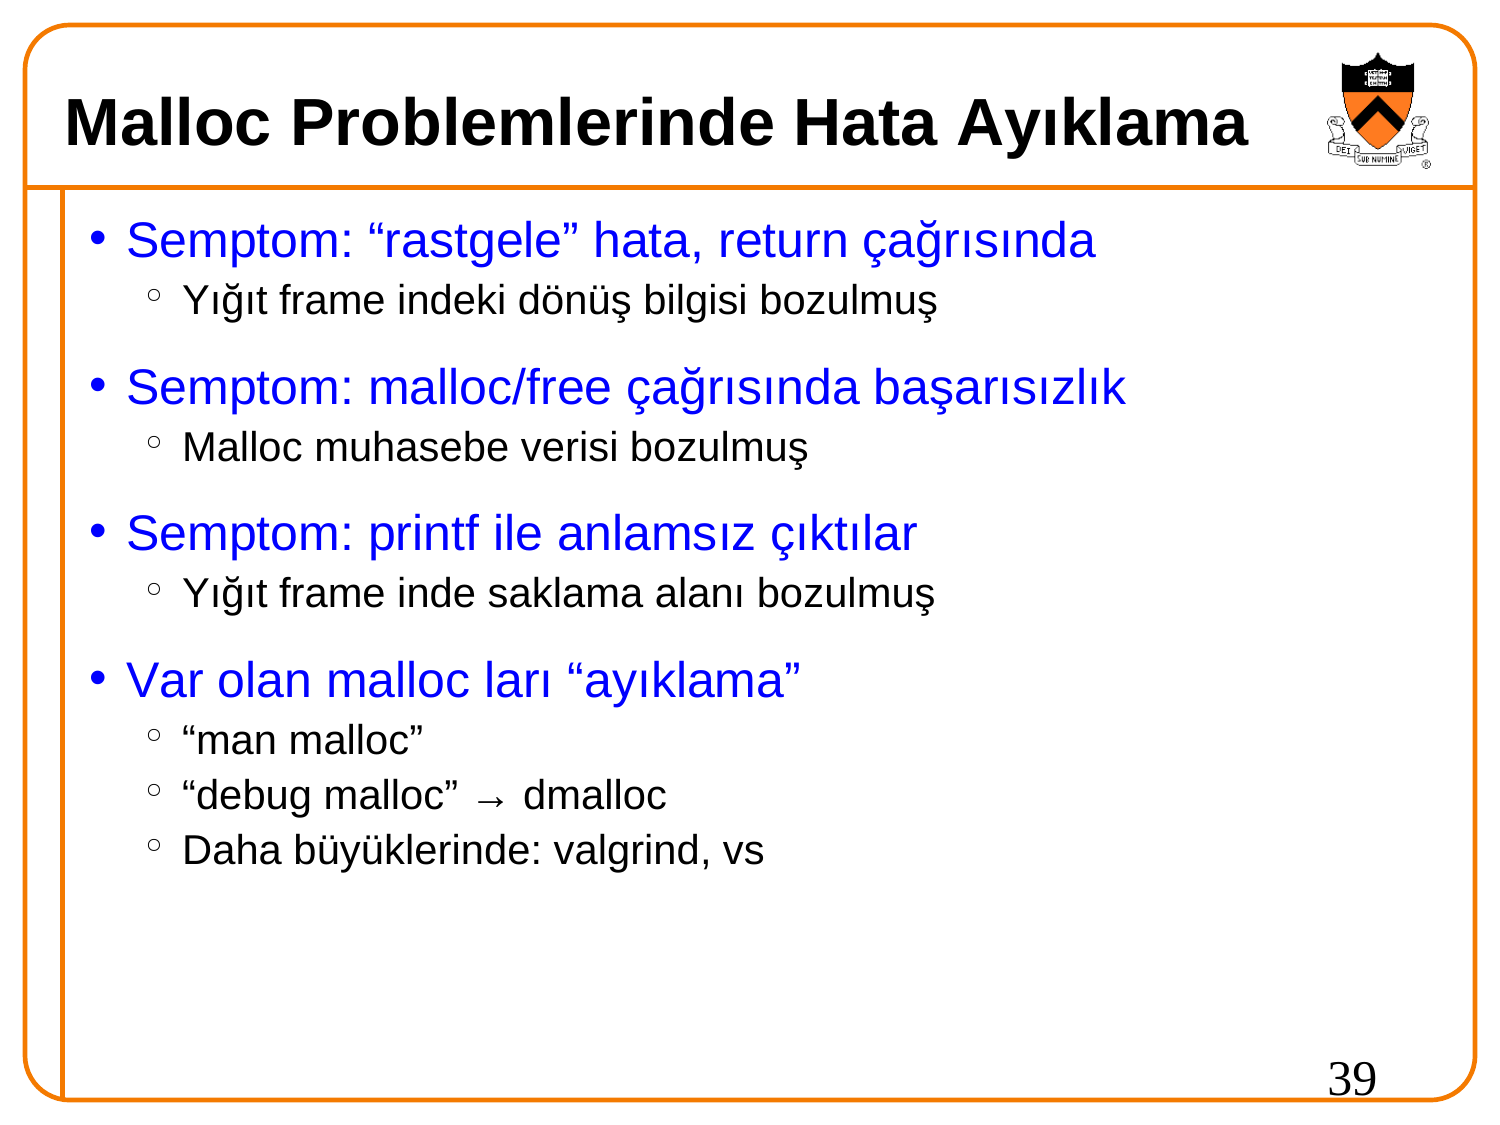

# Malloc Problemlerinde Hata Ayıklama
Semptom: “rastgele” hata, return çağrısında
Yığıt frame indeki dönüş bilgisi bozulmuş
Semptom: malloc/free çağrısında başarısızlık
Malloc muhasebe verisi bozulmuş
Semptom: printf ile anlamsız çıktılar
Yığıt frame inde saklama alanı bozulmuş
Var olan malloc ları “ayıklama”
“man malloc”
“debug malloc” → dmalloc
Daha büyüklerinde: valgrind, vs
39